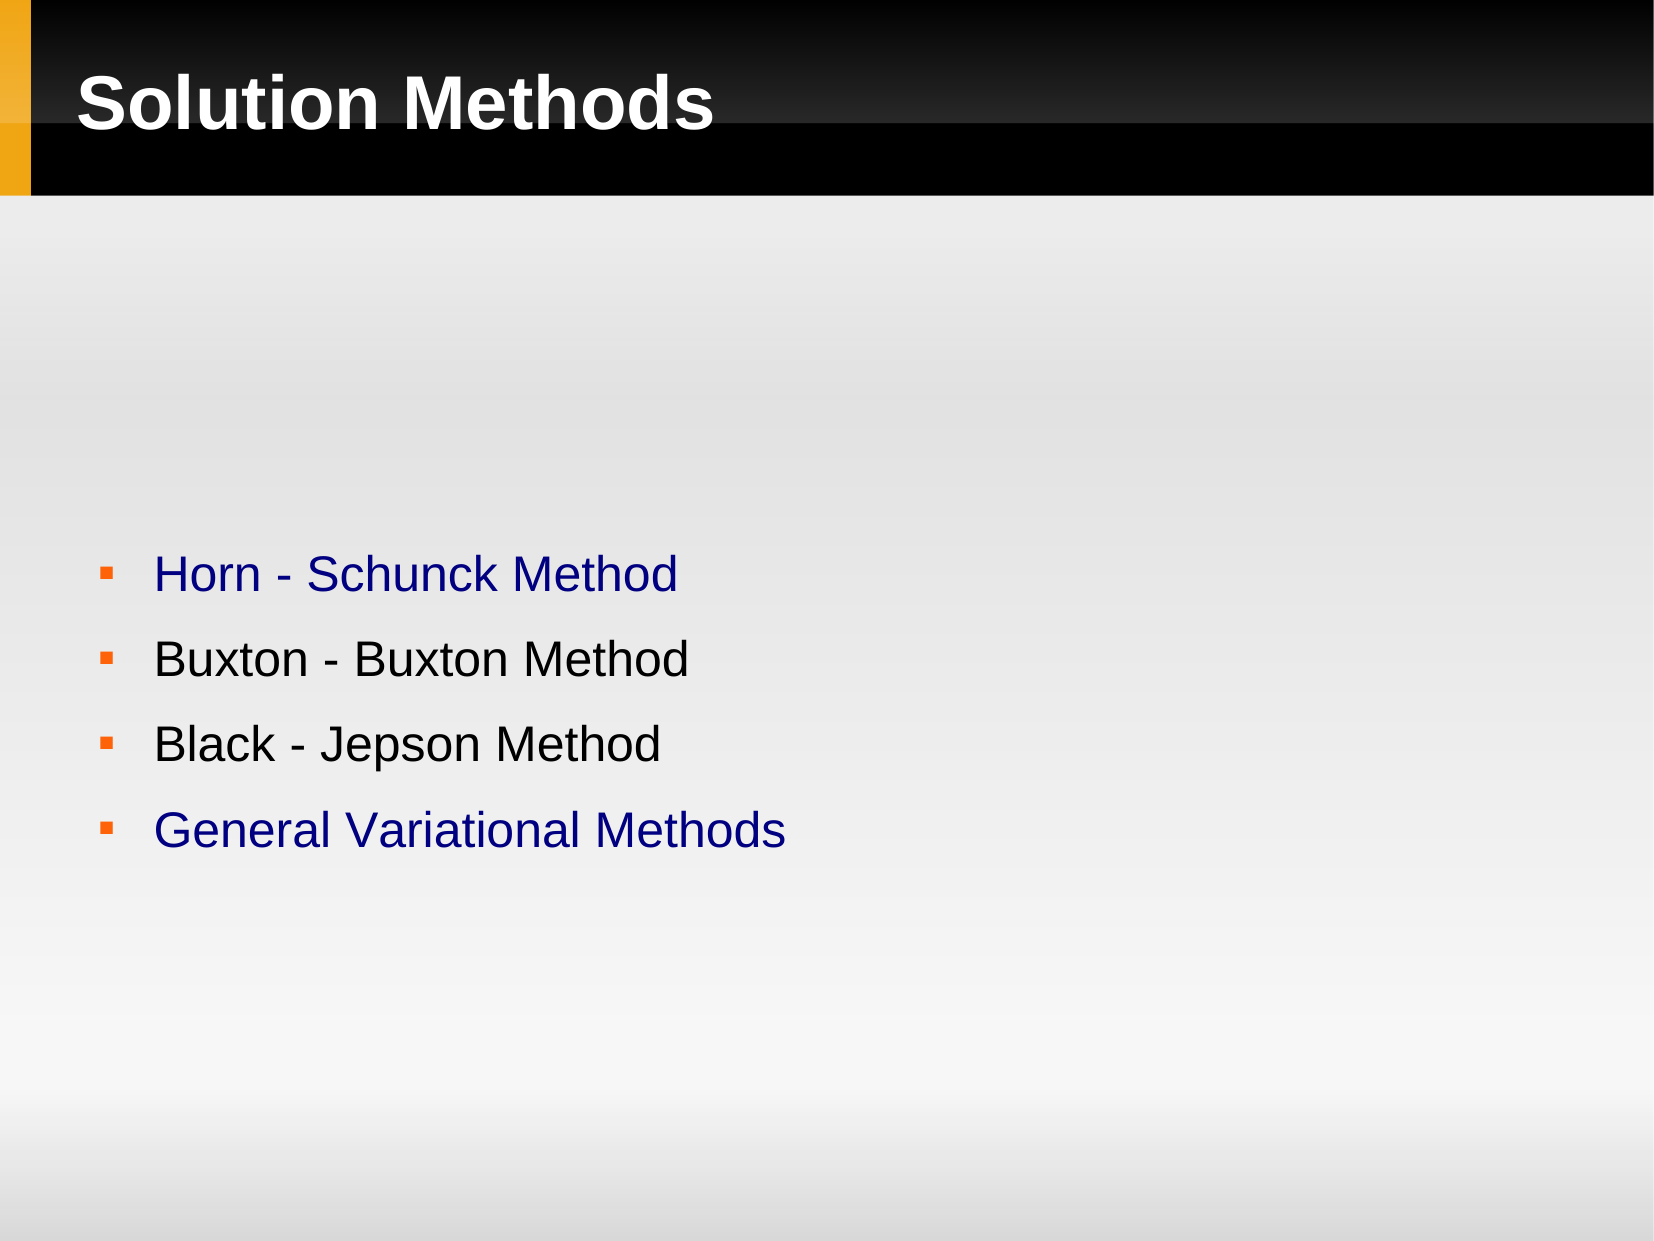

# Solution Methods
Horn - Schunck Method
Buxton - Buxton Method
Black - Jepson Method
General Variational Methods